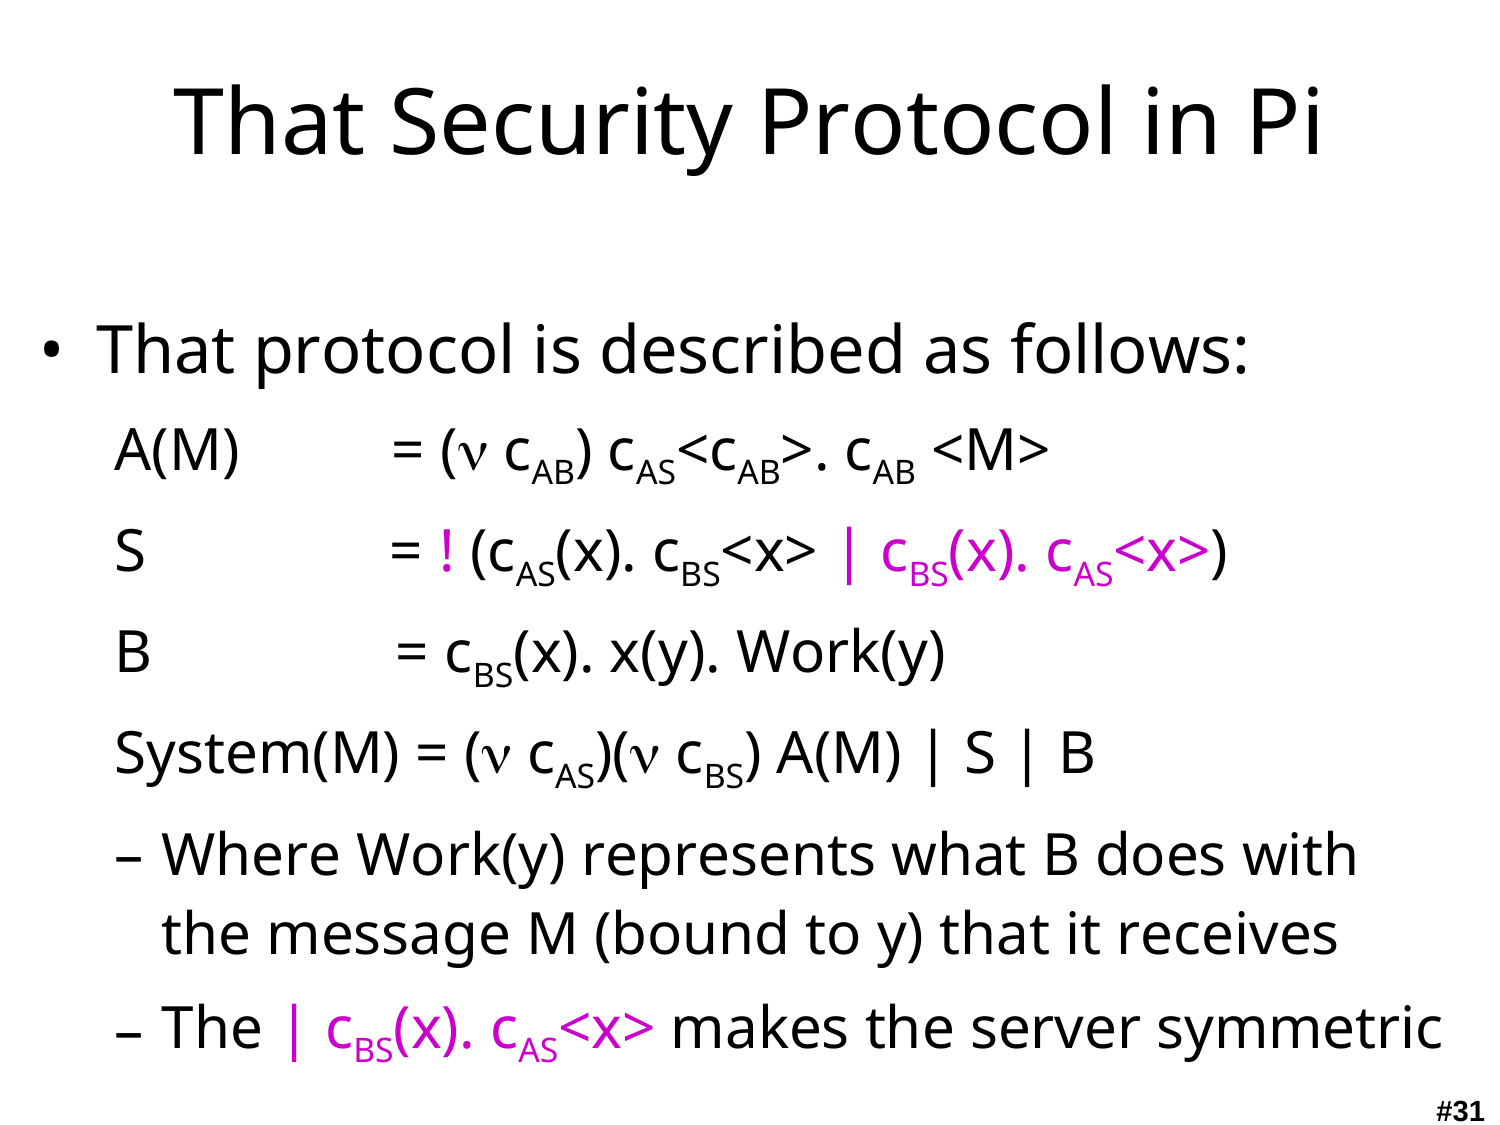

# That Security Protocol in Pi
That protocol is described as follows:
A(M) = ( cAB) cAS<cAB>. cAB <M>
S = ! (cAS(x). cBS<x> | cBS(x). cAS<x>)
B = cBS(x). x(y). Work(y)
System(M) = ( cAS)( cBS) A(M) | S | B
Where Work(y) represents what B does with the message M (bound to y) that it receives
The | cBS(x). cAS<x> makes the server symmetric
31